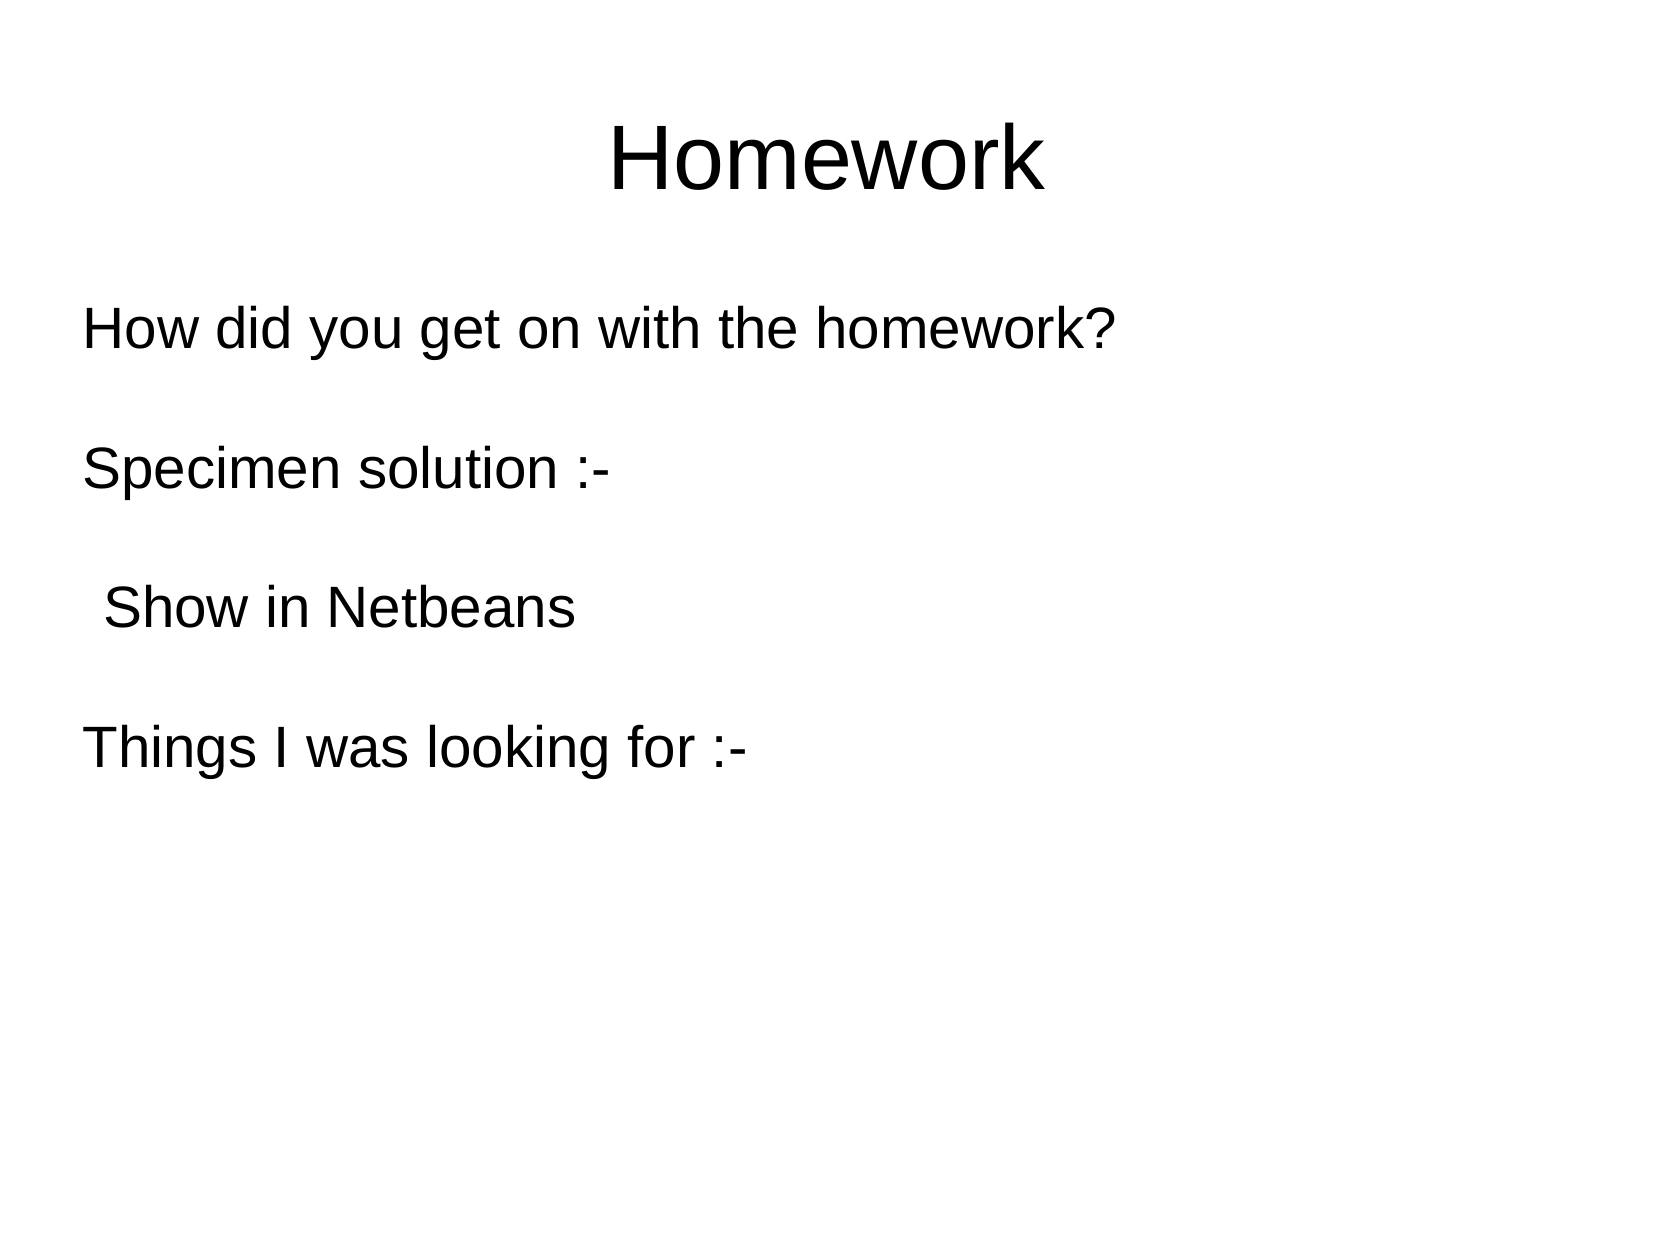

# Homework
How did you get on with the homework?
Specimen solution :-
Show in Netbeans
Things I was looking for :-